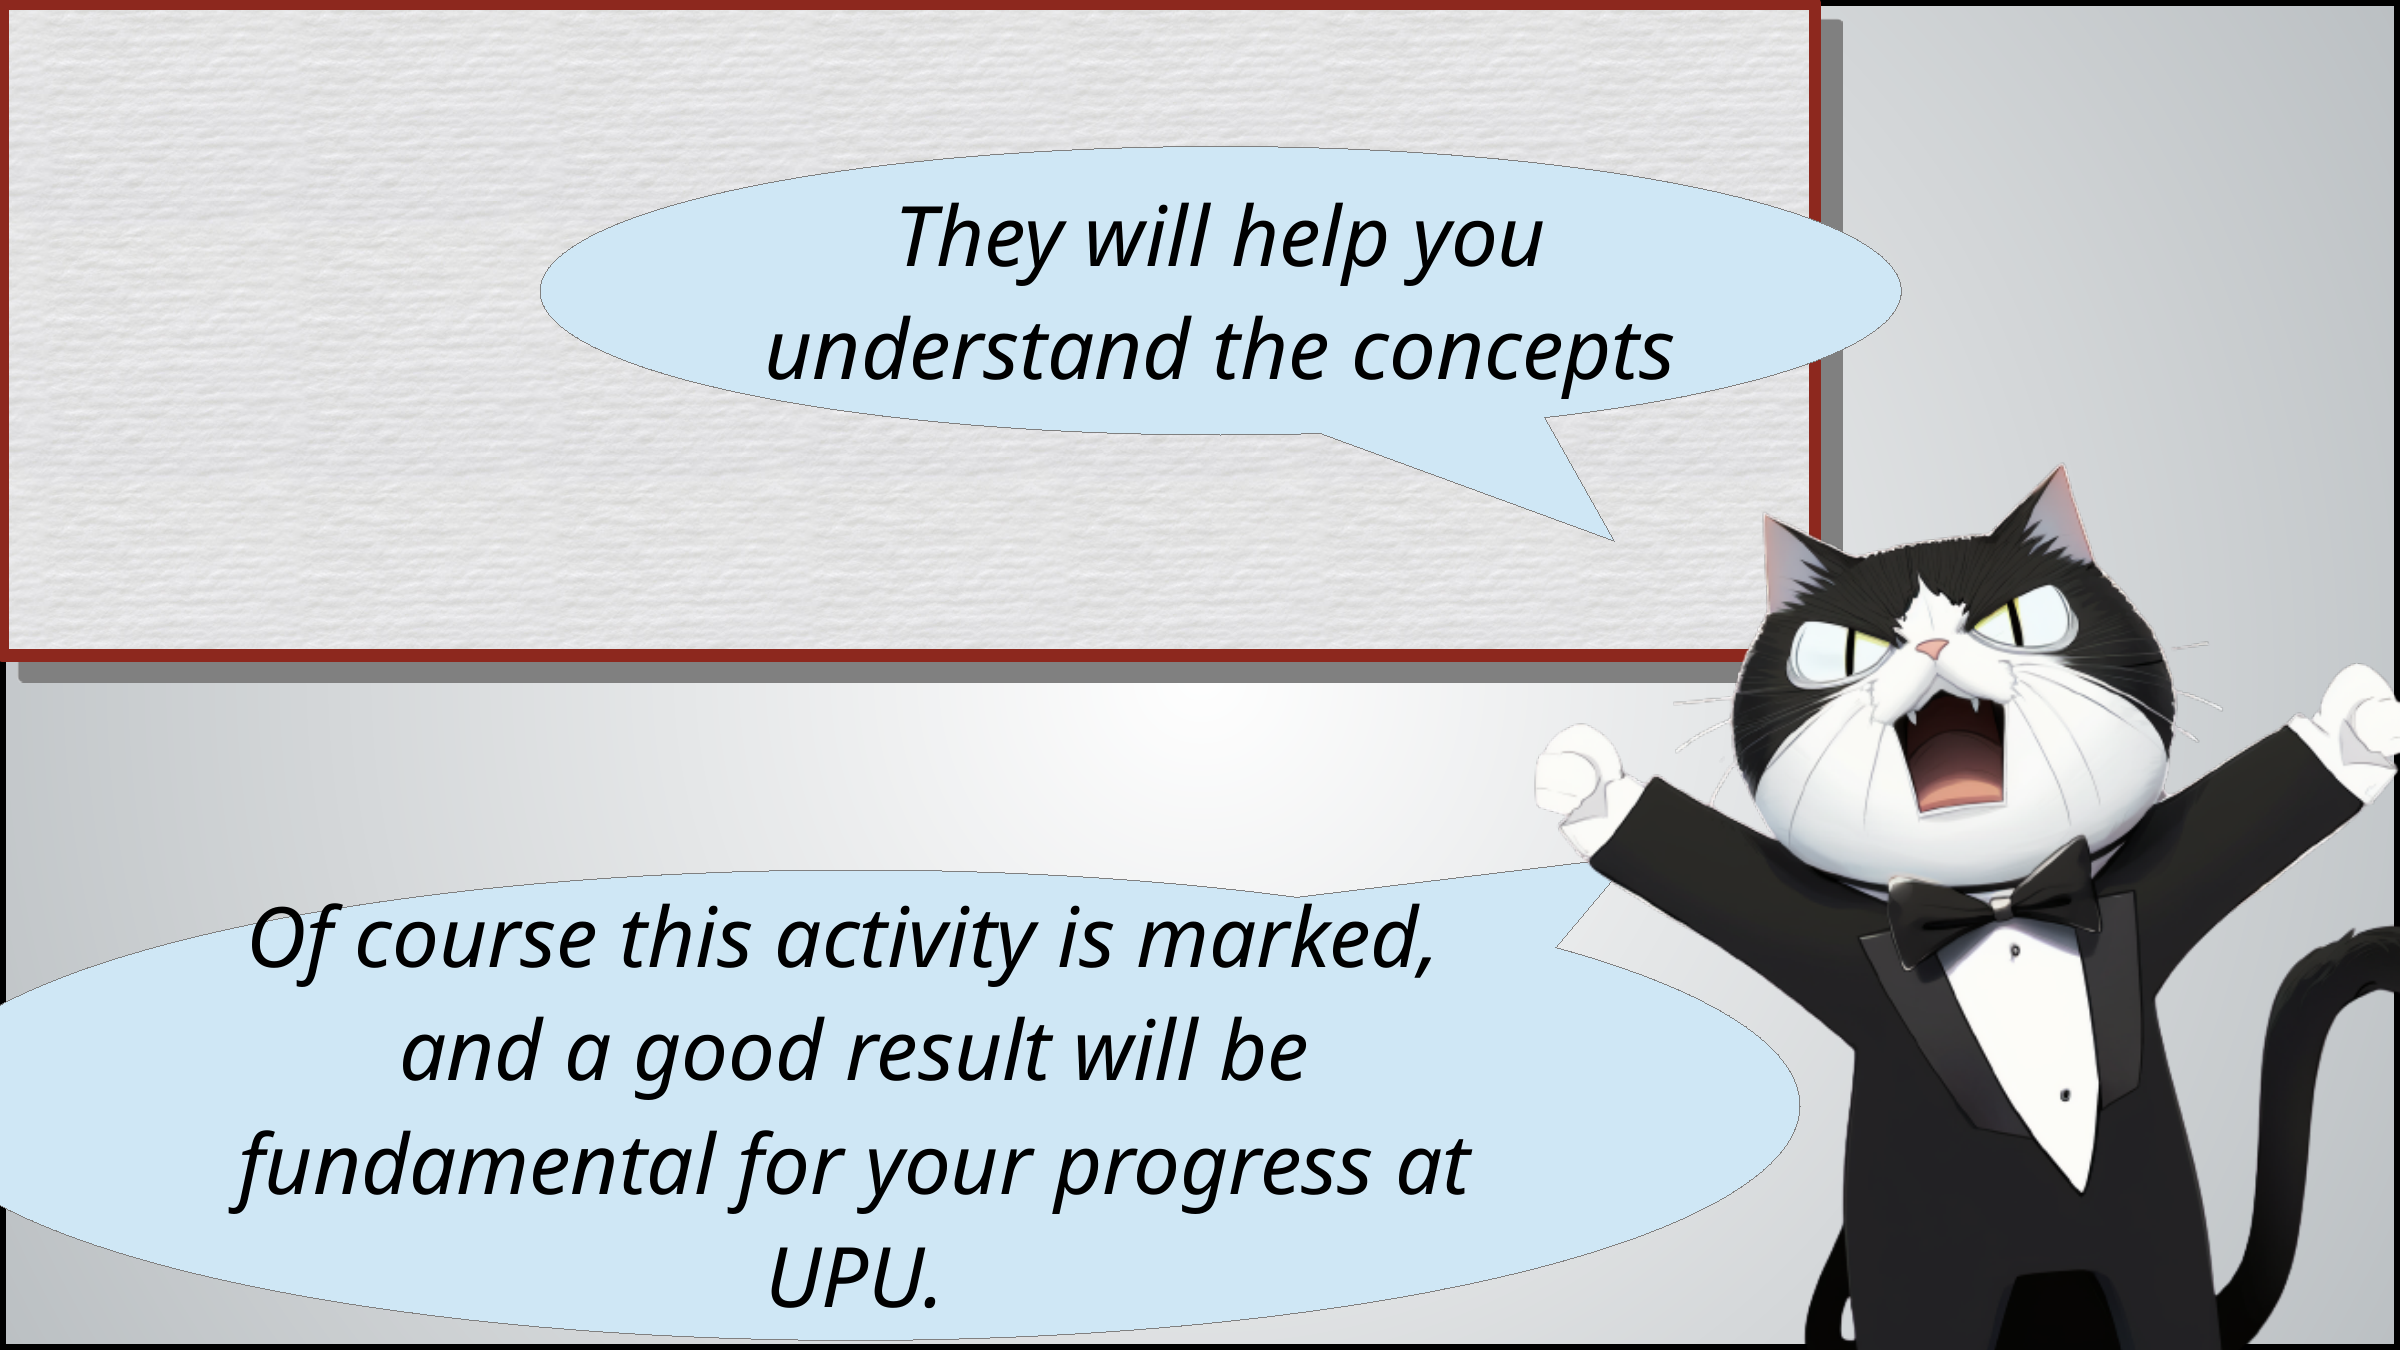

They will help you understand the concepts
Of course this activity is marked,
and a good result will be fundamental for your progress at UPU.